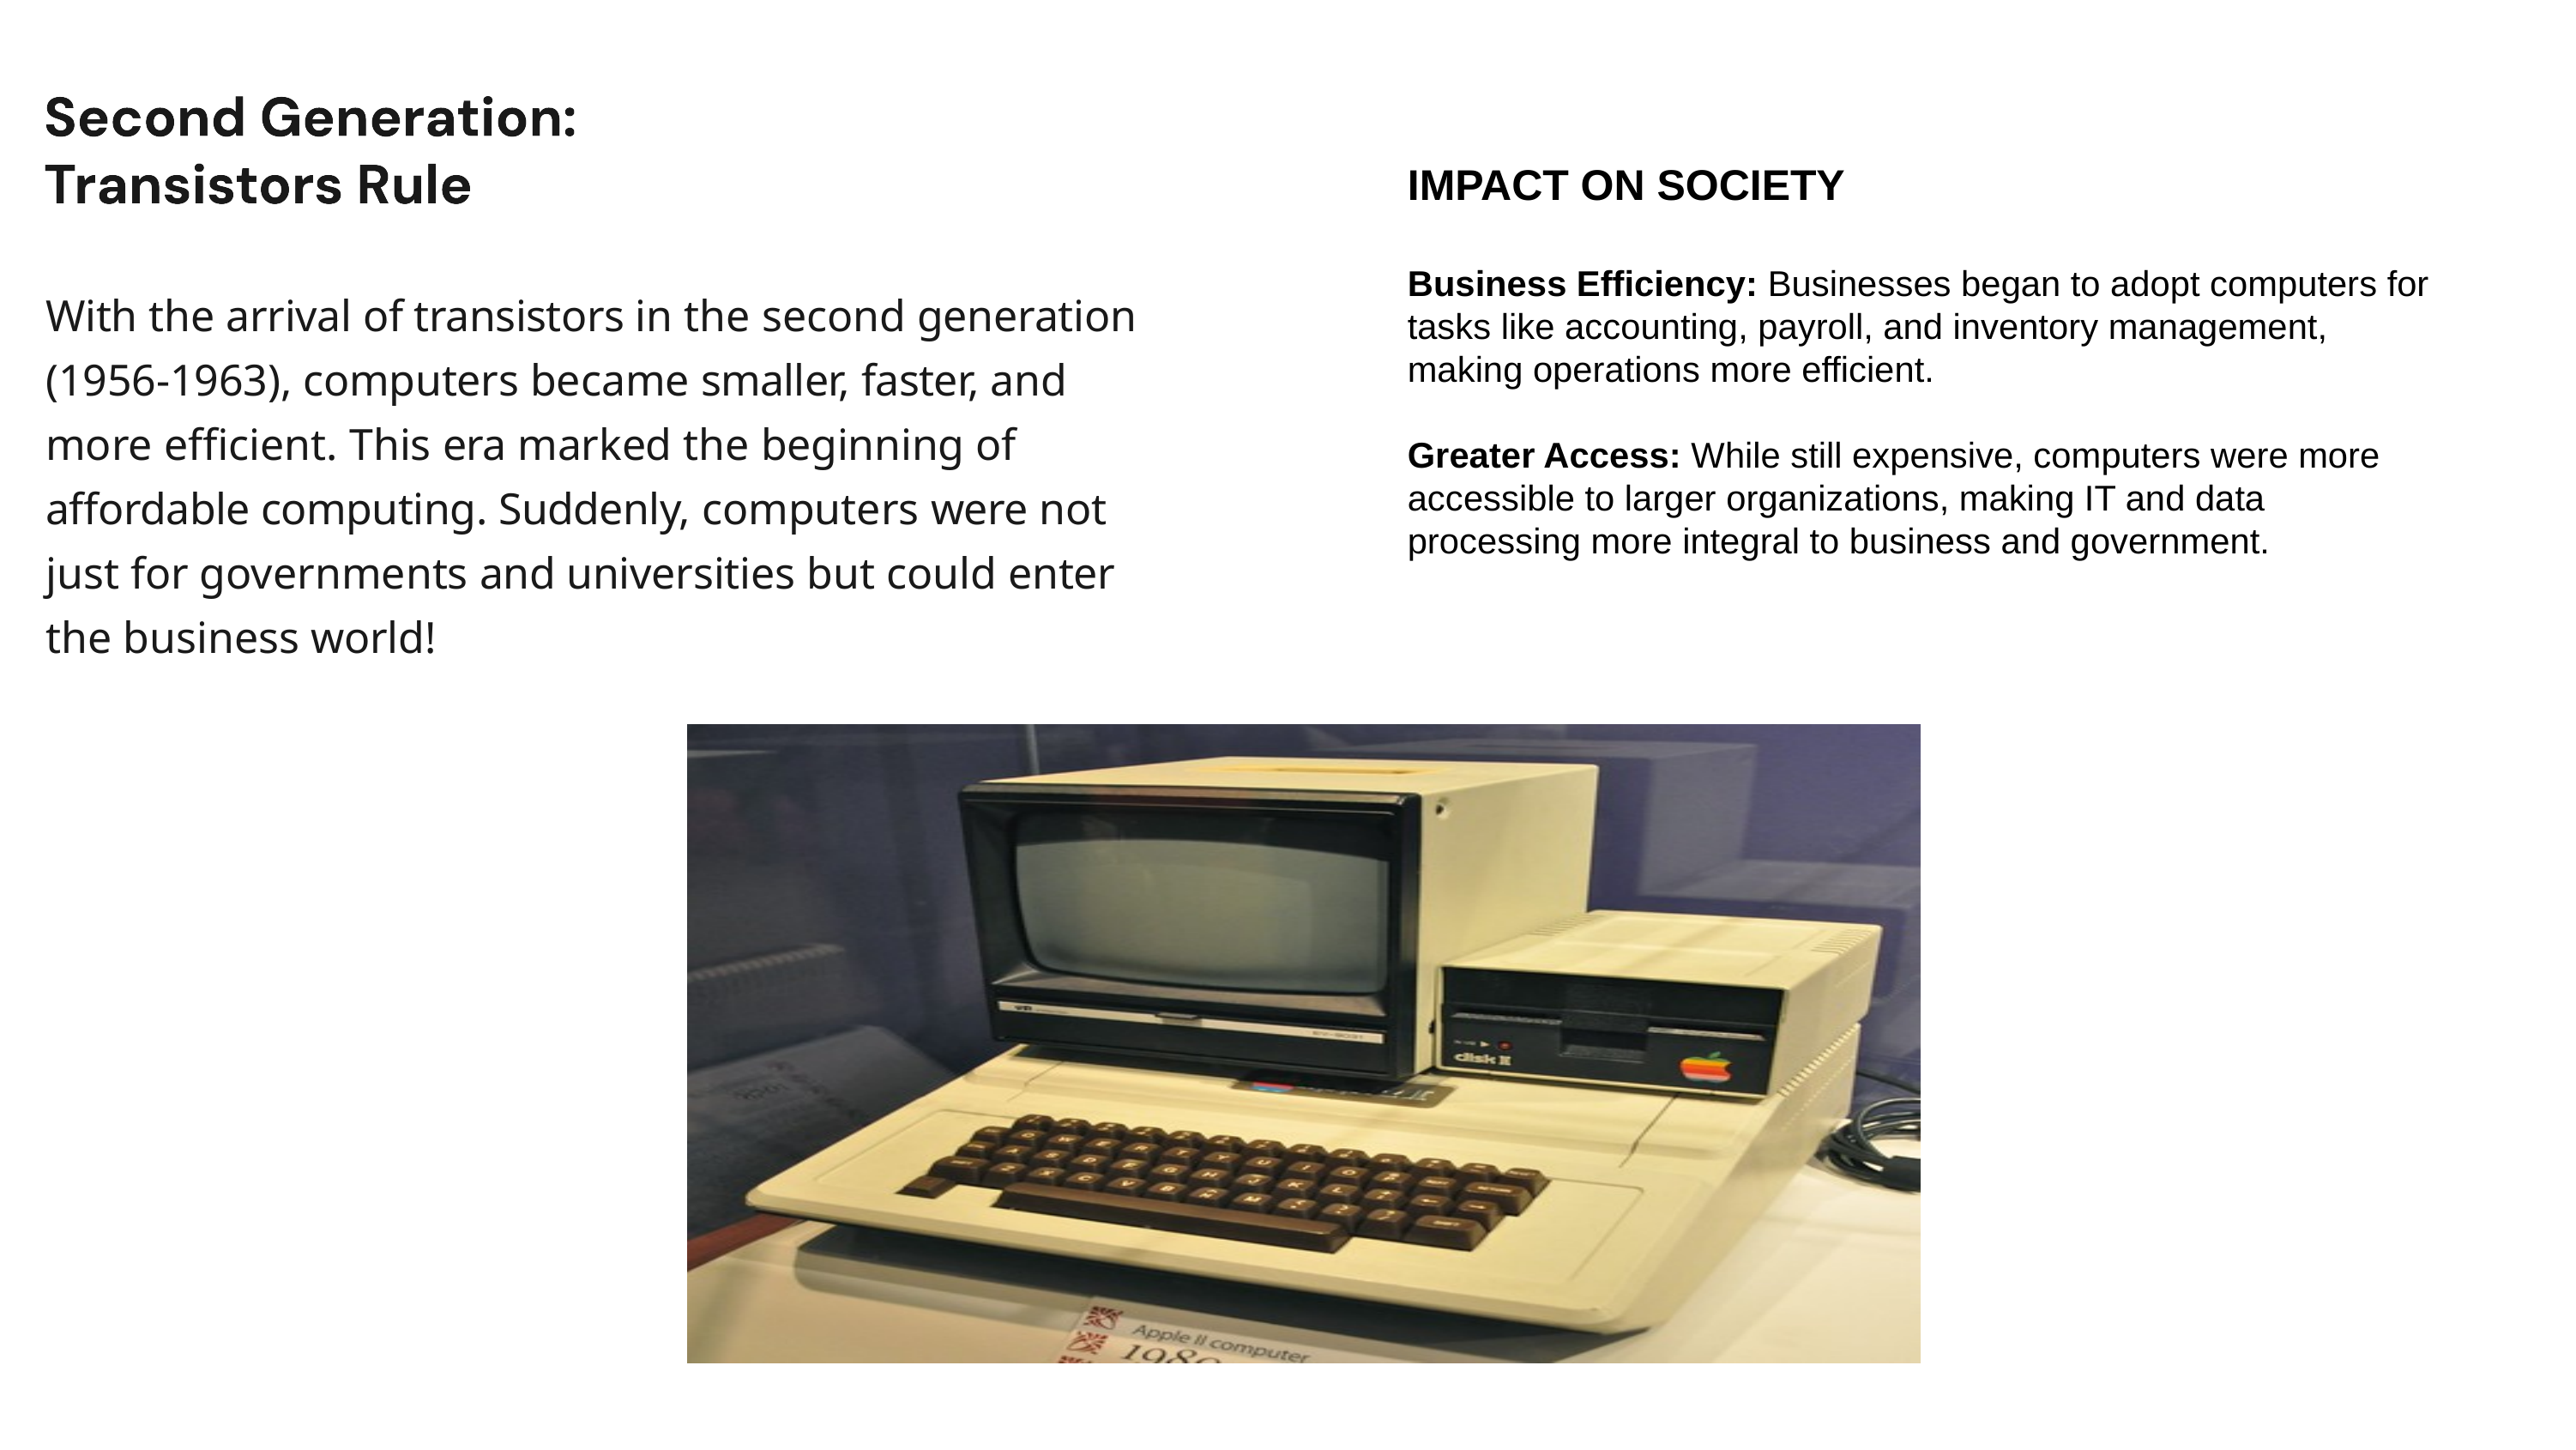

IMPACT ON SOCIETY
Business Efficiency: Businesses began to adopt computers for tasks like accounting, payroll, and inventory management, making operations more efficient.
Greater Access: While still expensive, computers were more accessible to larger organizations, making IT and data processing more integral to business and government.
With the arrival of transistors in the second generation (1956-1963), computers became smaller, faster, and more efficient. This era marked the beginning of affordable computing. Suddenly, computers were not just for governments and universities but could enter the business world!